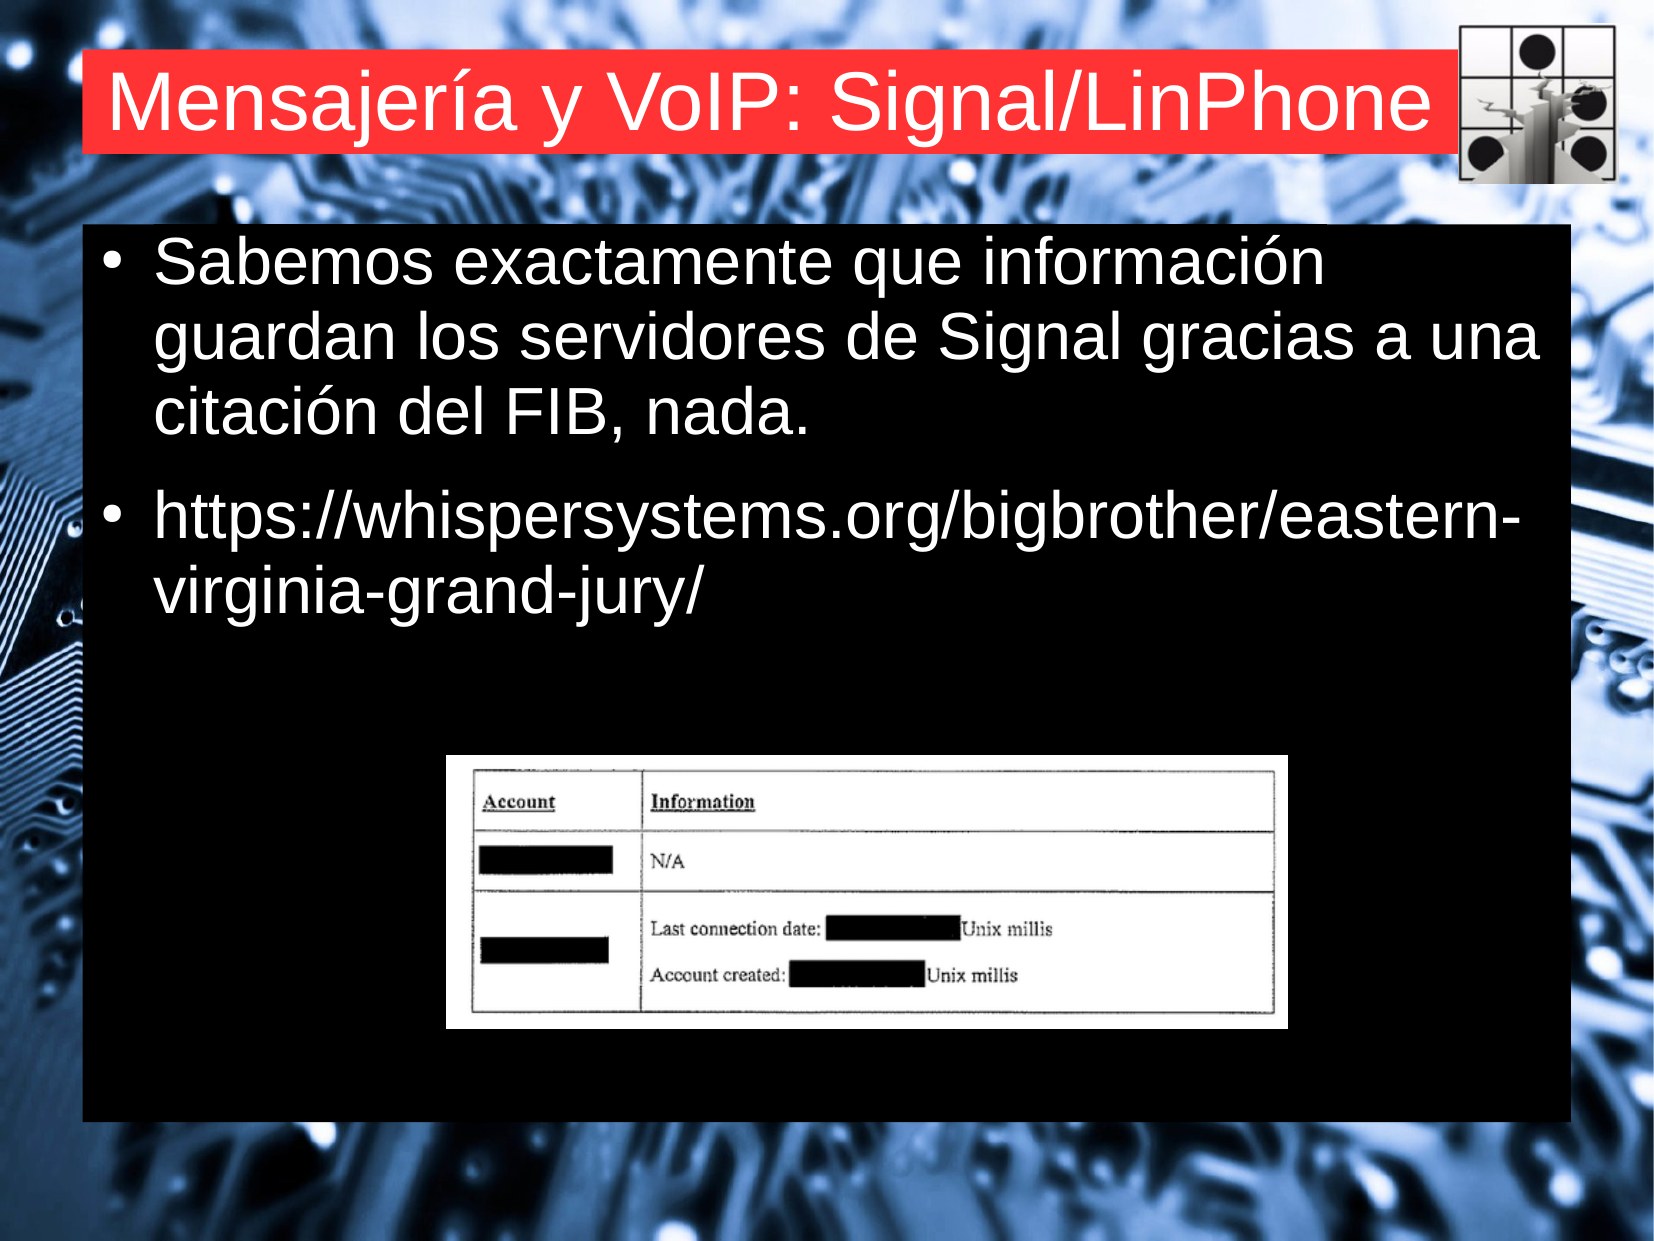

Tráfico de datos seguro con Tor y/o VPN
Mensajería y VoIP: Signal/LinPhone
# Sabemos exactamente que información guardan los servidores de Signal gracias a una citación del FIB, nada.
https://whispersystems.org/bigbrother/eastern-virginia-grand-jury/